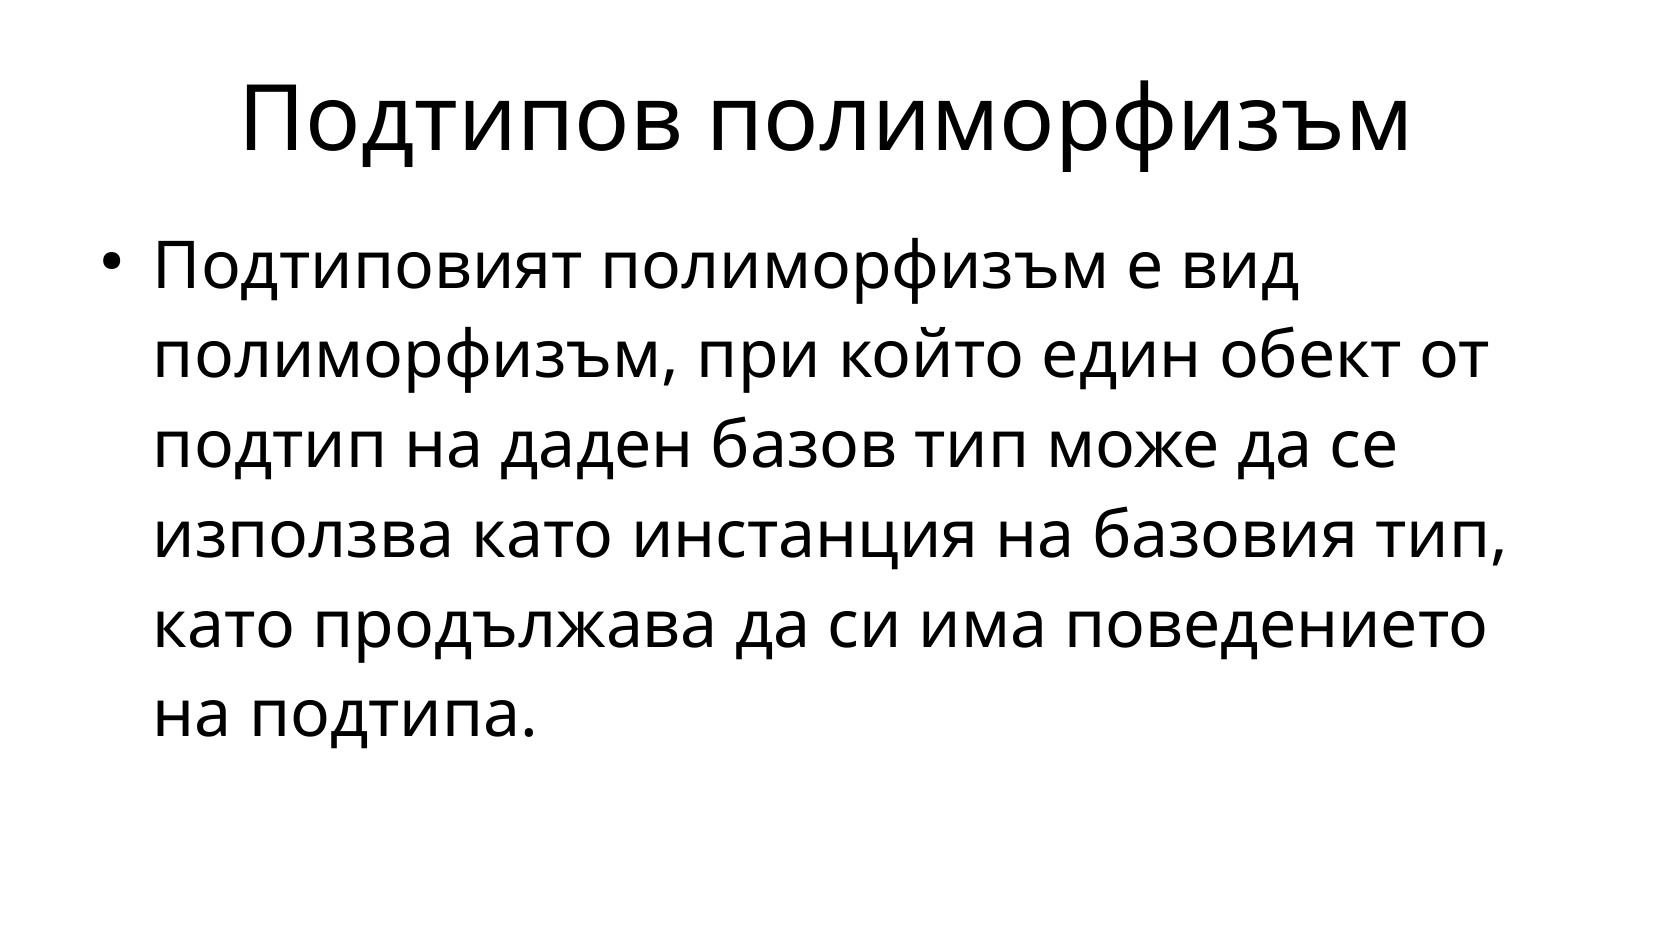

# Подтипов полиморфизъм
Подтиповият полиморфизъм е вид полиморфизъм, при който един обект от подтип на даден базов тип може да се използва като инстанция на базовия тип, като продължава да си има поведението на подтипа.